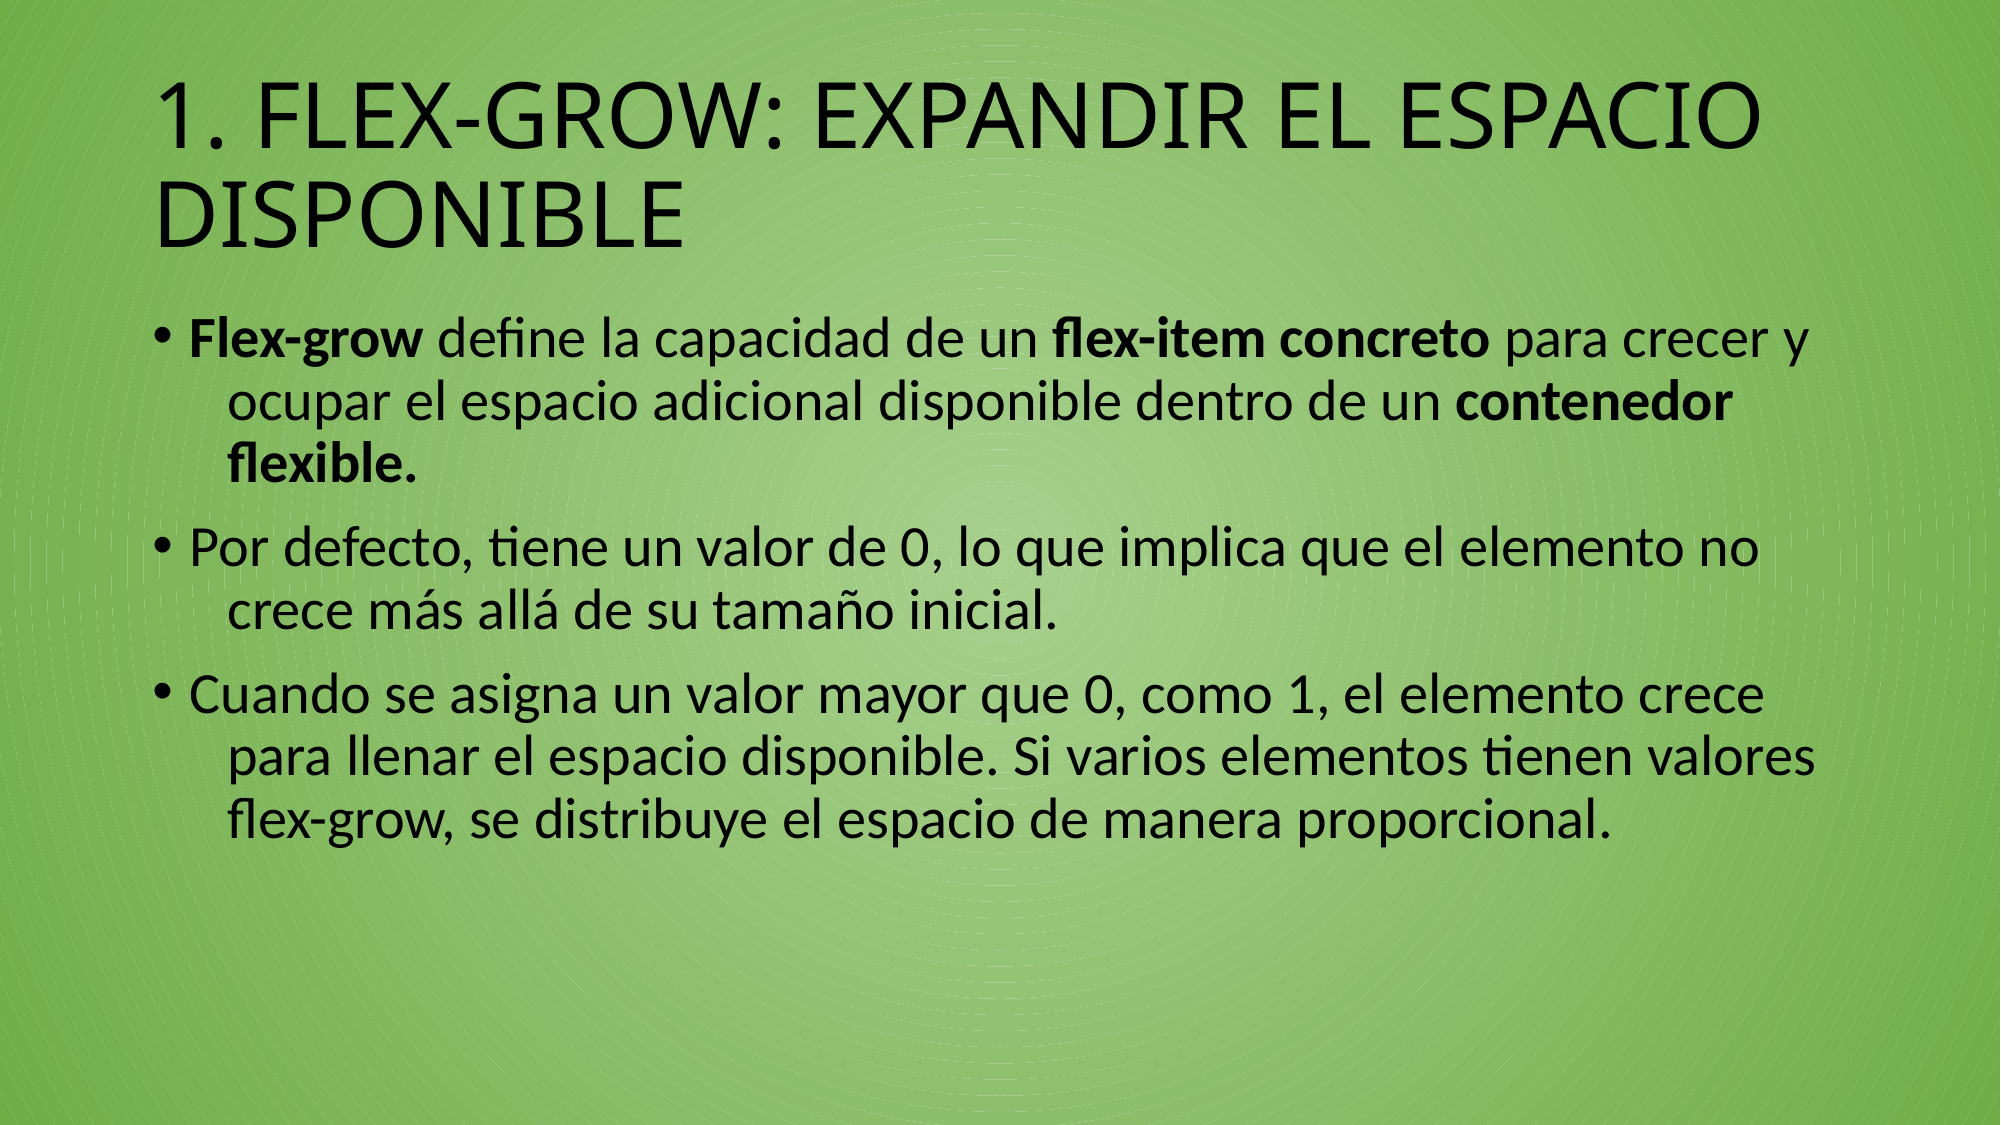

# 1. FLEX-GROW: EXPANDIR EL ESPACIO DISPONIBLE
Flex-grow define la capacidad de un flex-item concreto para crecer y ocupar el espacio adicional disponible dentro de un contenedor flexible.
Por defecto, tiene un valor de 0, lo que implica que el elemento no crece más allá de su tamaño inicial.
Cuando se asigna un valor mayor que 0, como 1, el elemento crece para llenar el espacio disponible. Si varios elementos tienen valores flex-grow, se distribuye el espacio de manera proporcional.